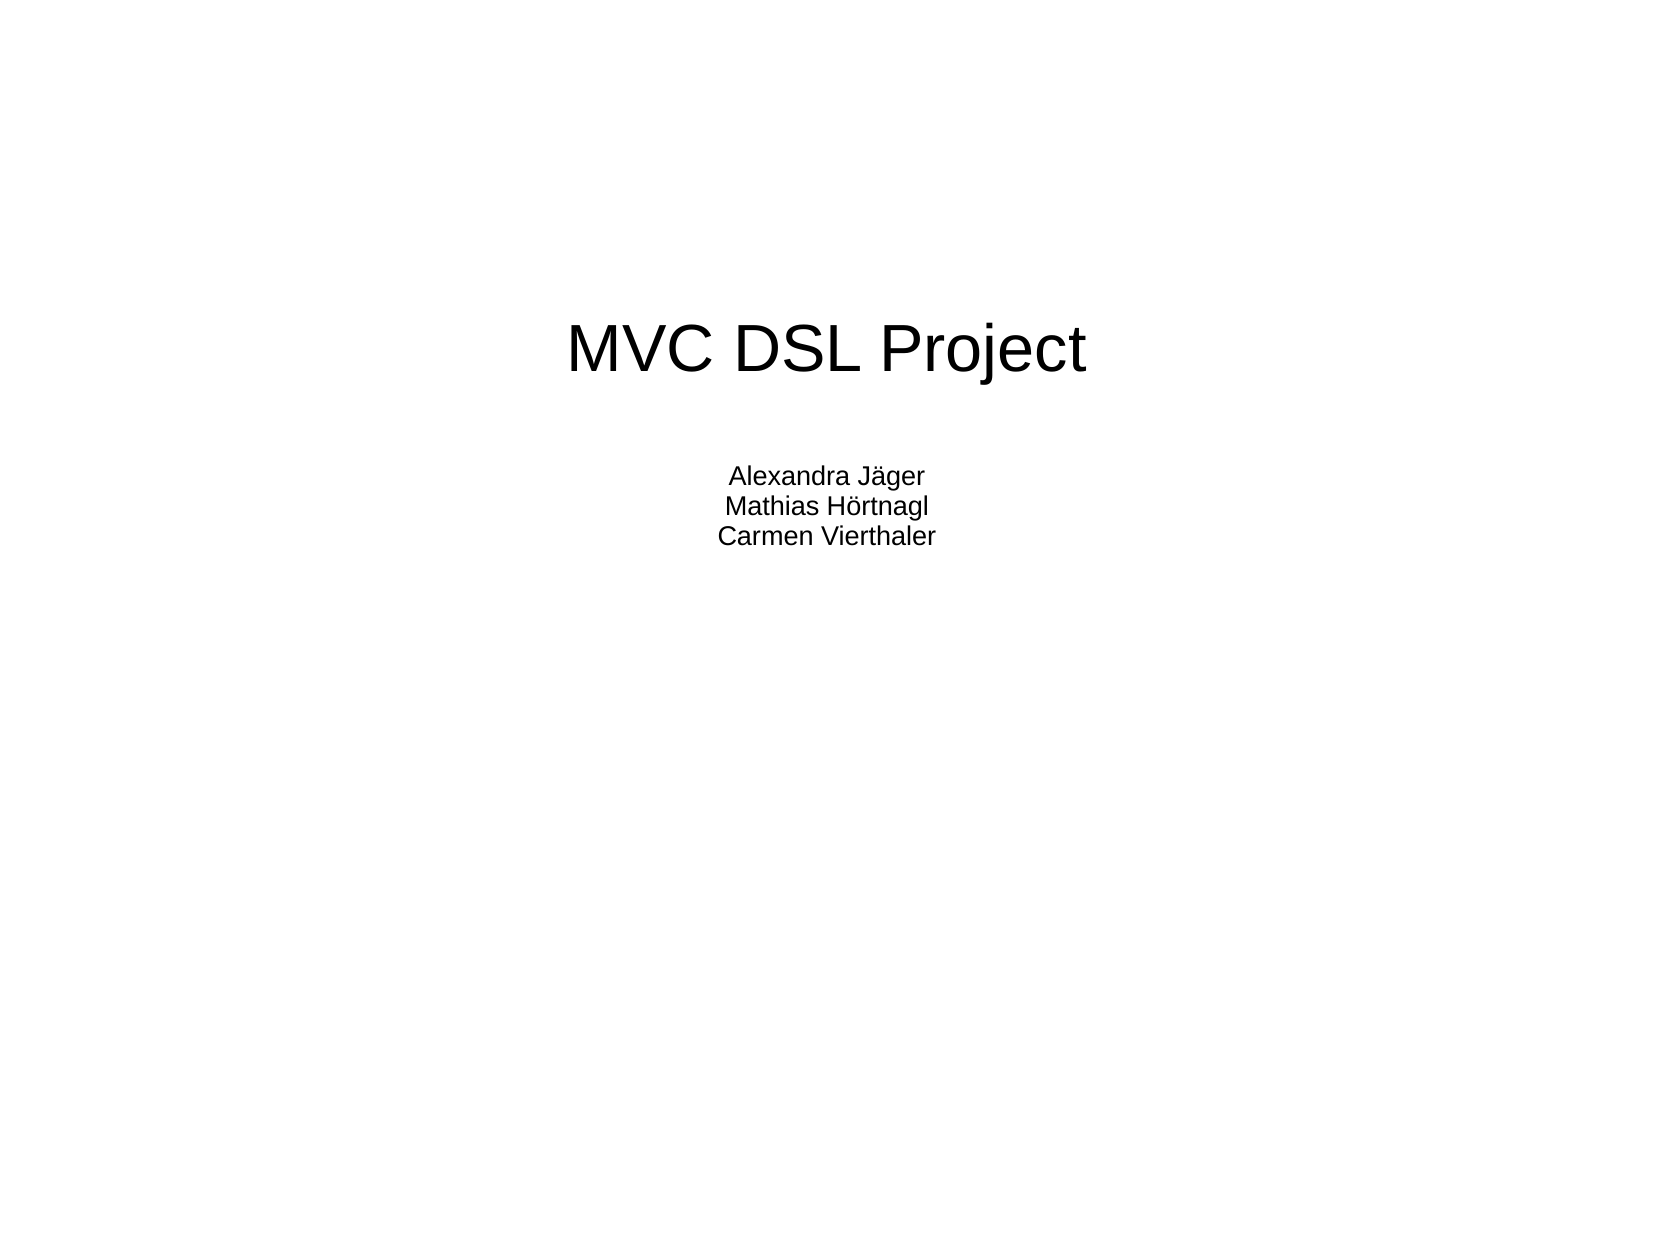

# MVC DSL Project
Alexandra Jäger
Mathias Hörtnagl
Carmen Vierthaler